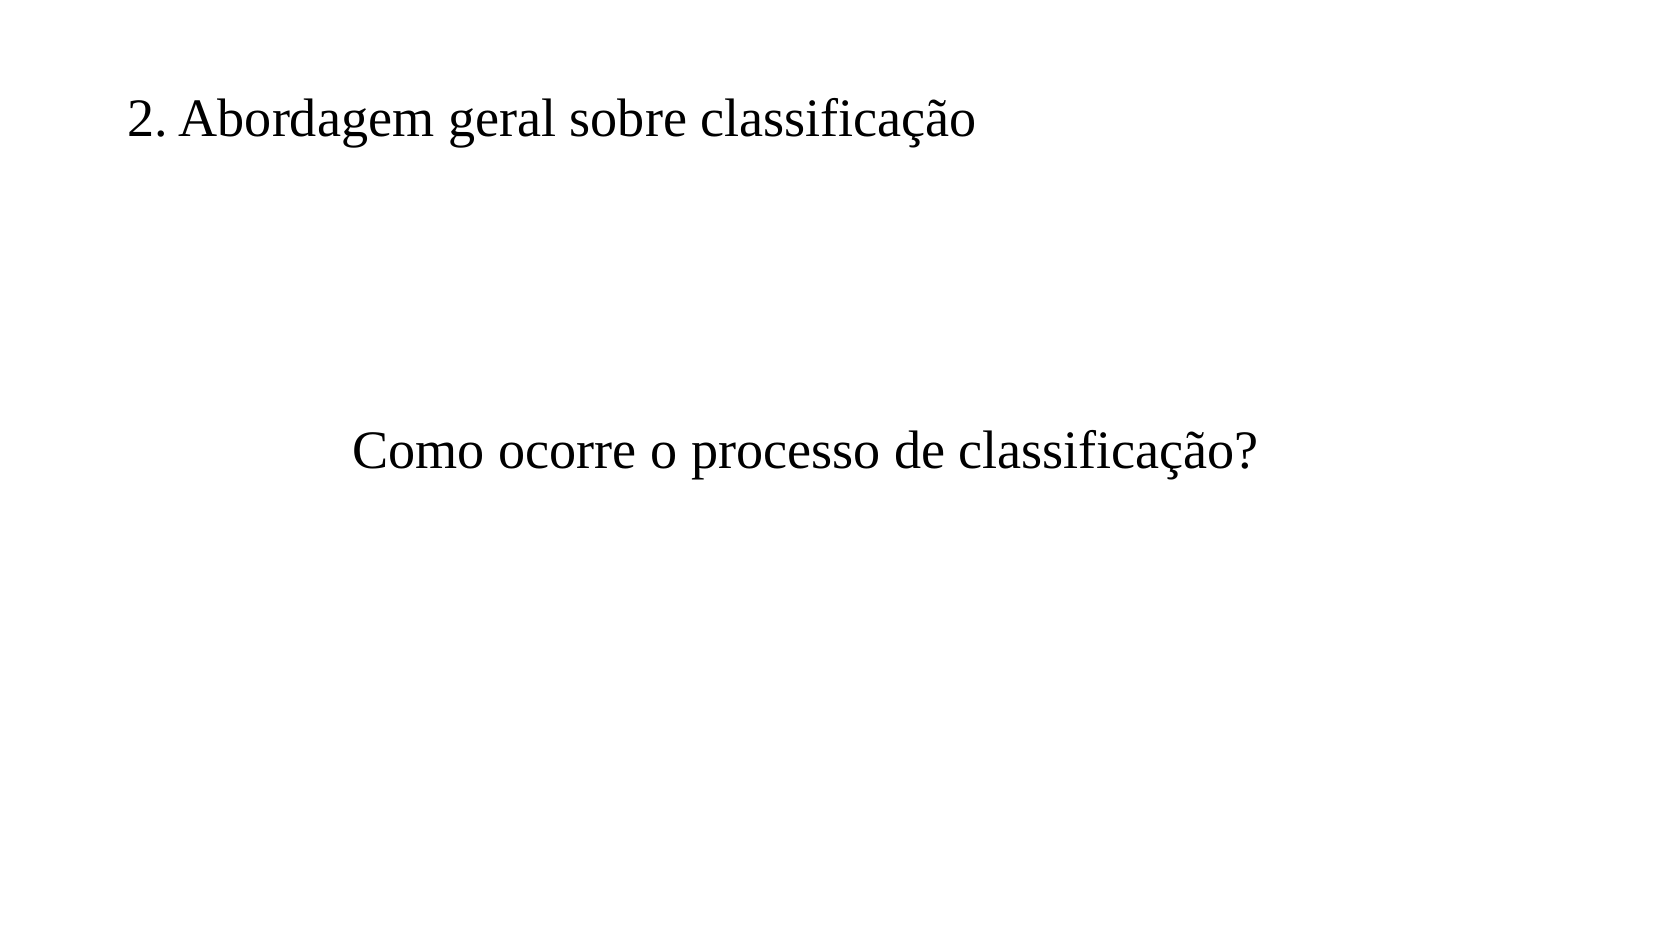

2. Abordagem geral sobre classificação
Como ocorre o processo de classificação?